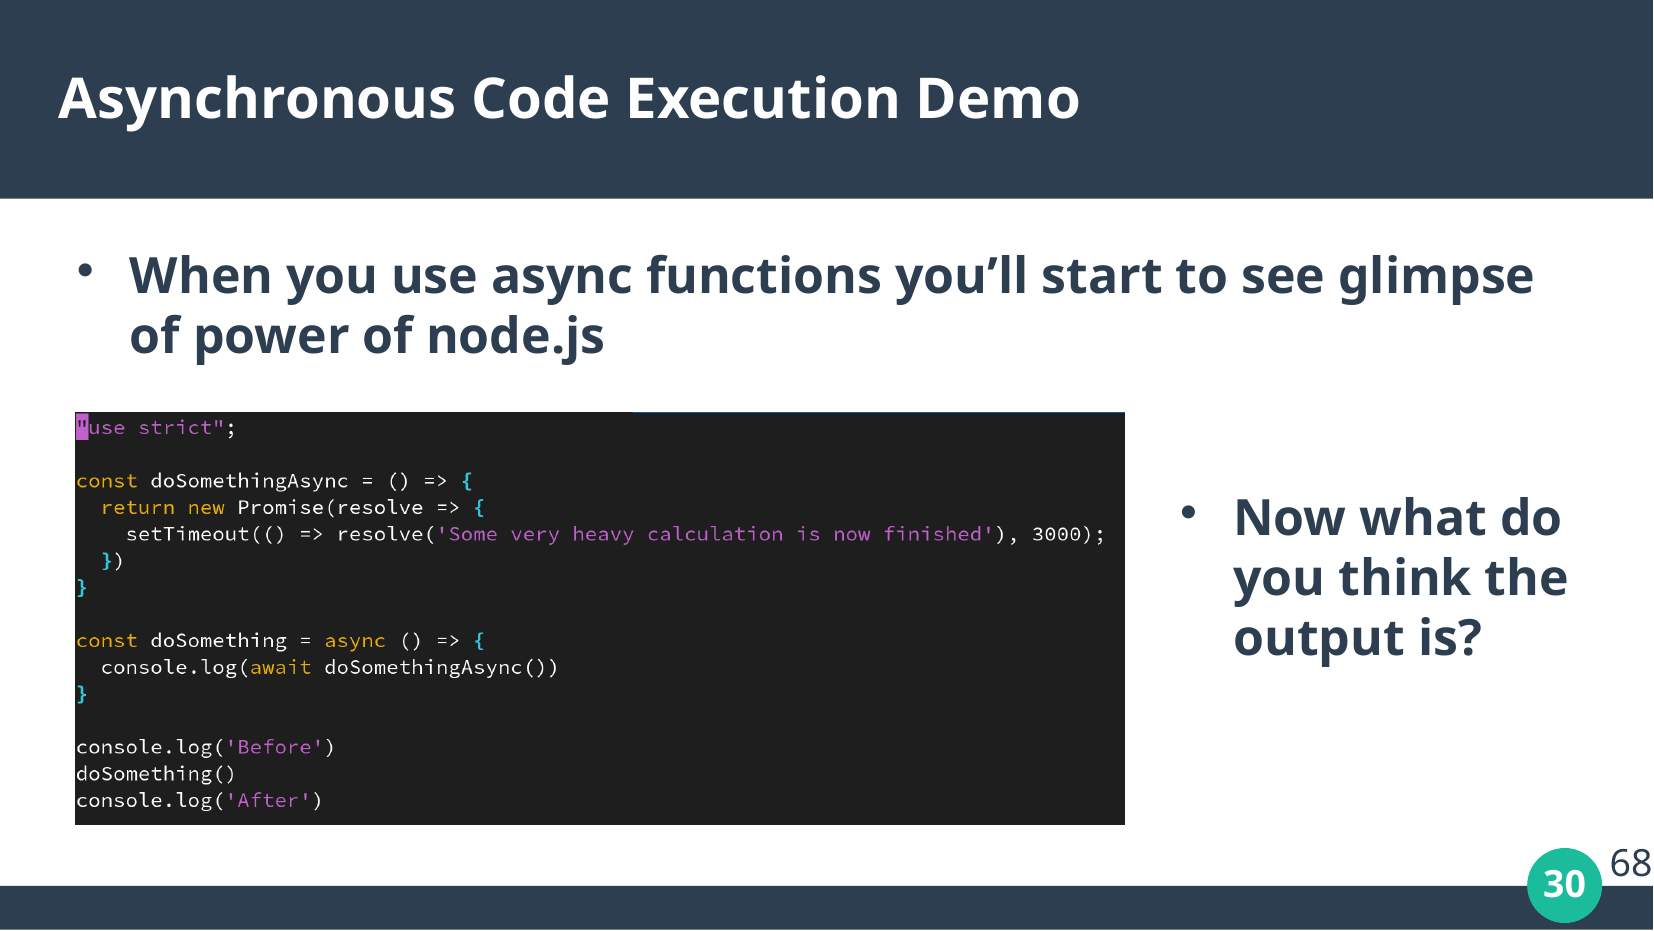

# Asynchronous Code Execution Demo
When you use async functions you’ll start to see glimpse of power of node.js
Now what do you think the output is?
68